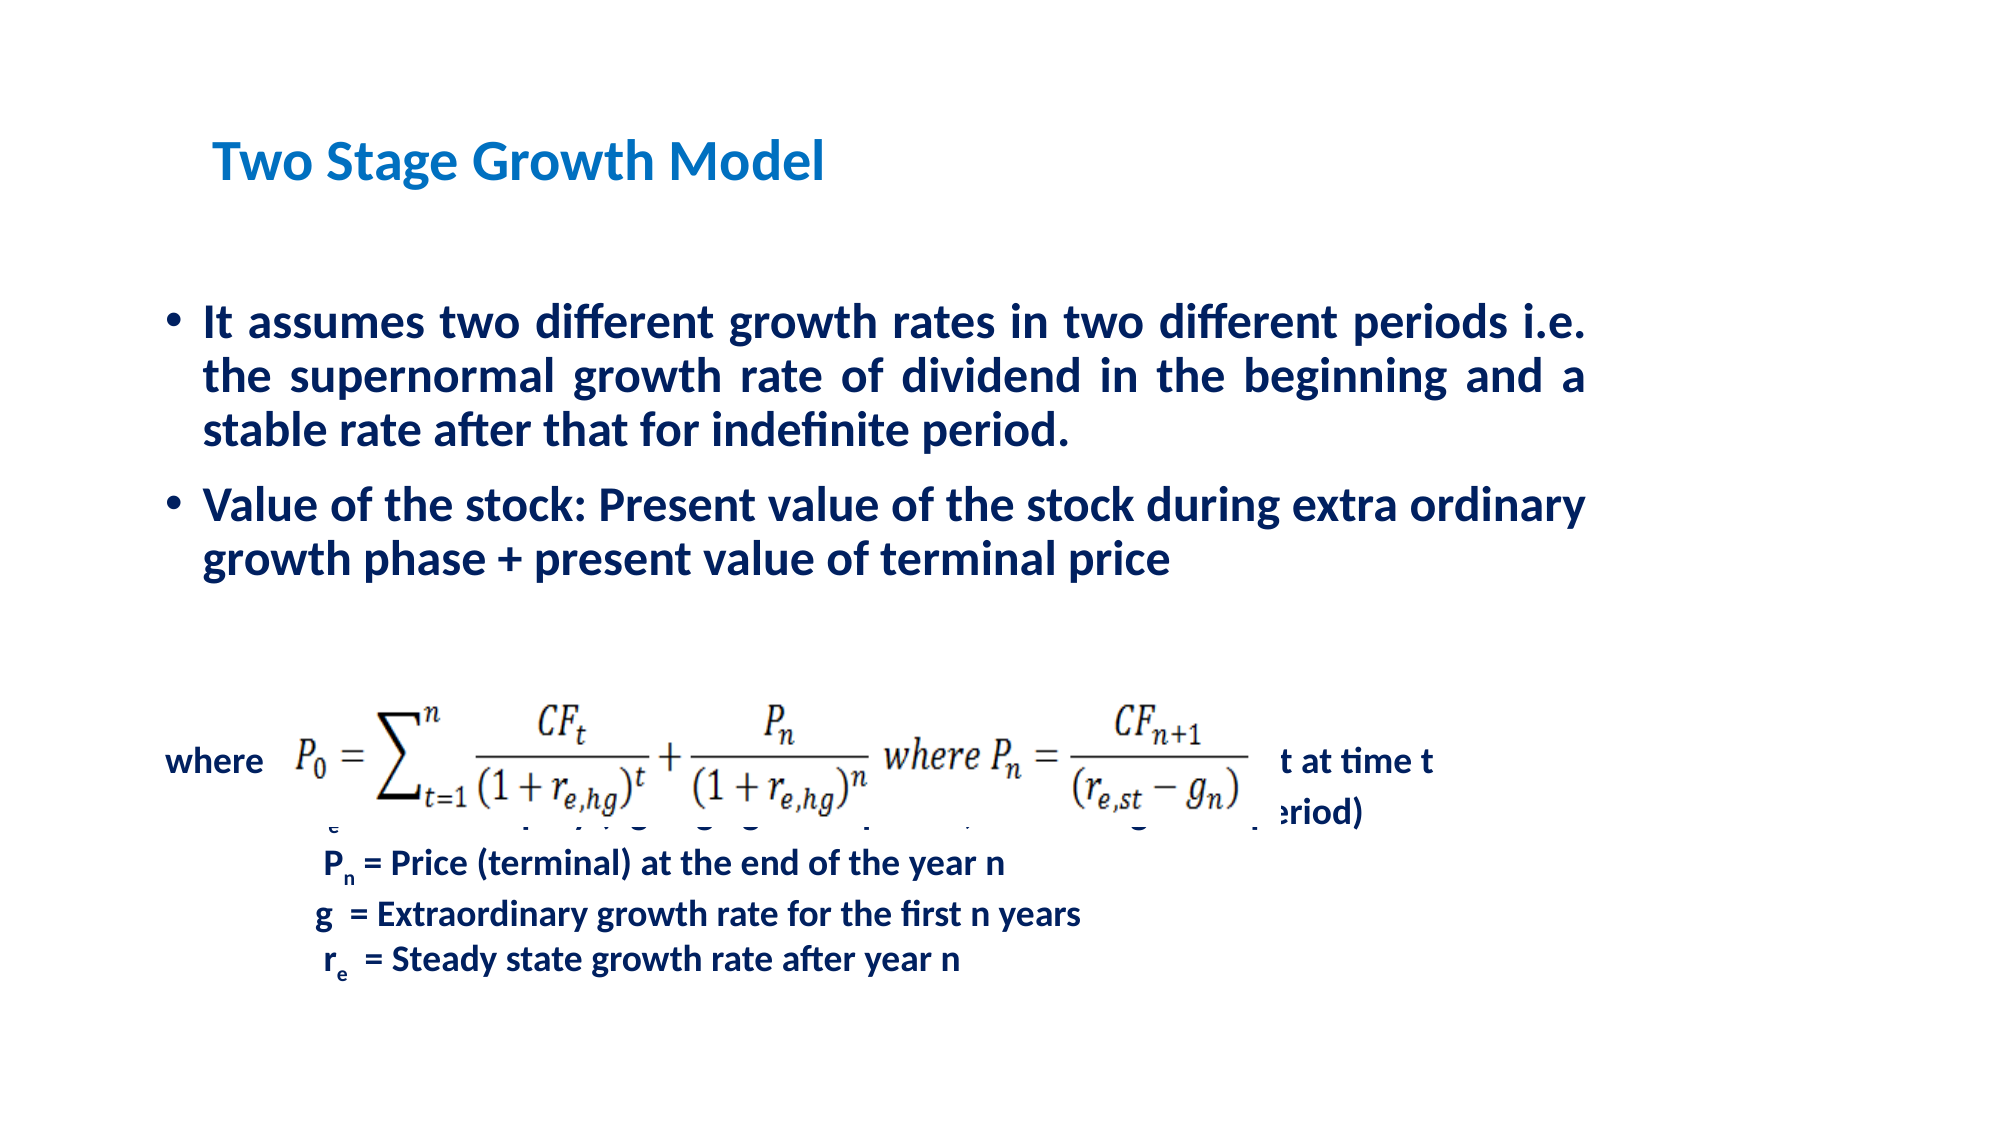

Two Stage Growth Model
It assumes two different growth rates in two different periods i.e. the supernormal growth rate of dividend in the beginning and a stable rate after that for indefinite period.
Value of the stock: Present value of the stock during extra ordinary growth phase + present value of terminal price
where CF1 = Expected cash flow that accrues to the owner of the asset at time t
	re = Cost of equity (hg: high growth period, st: stable growth period)
	 Pn = Price (terminal) at the end of the year n
	g = Extraordinary growth rate for the first n years
	 re = Steady state growth rate after year n